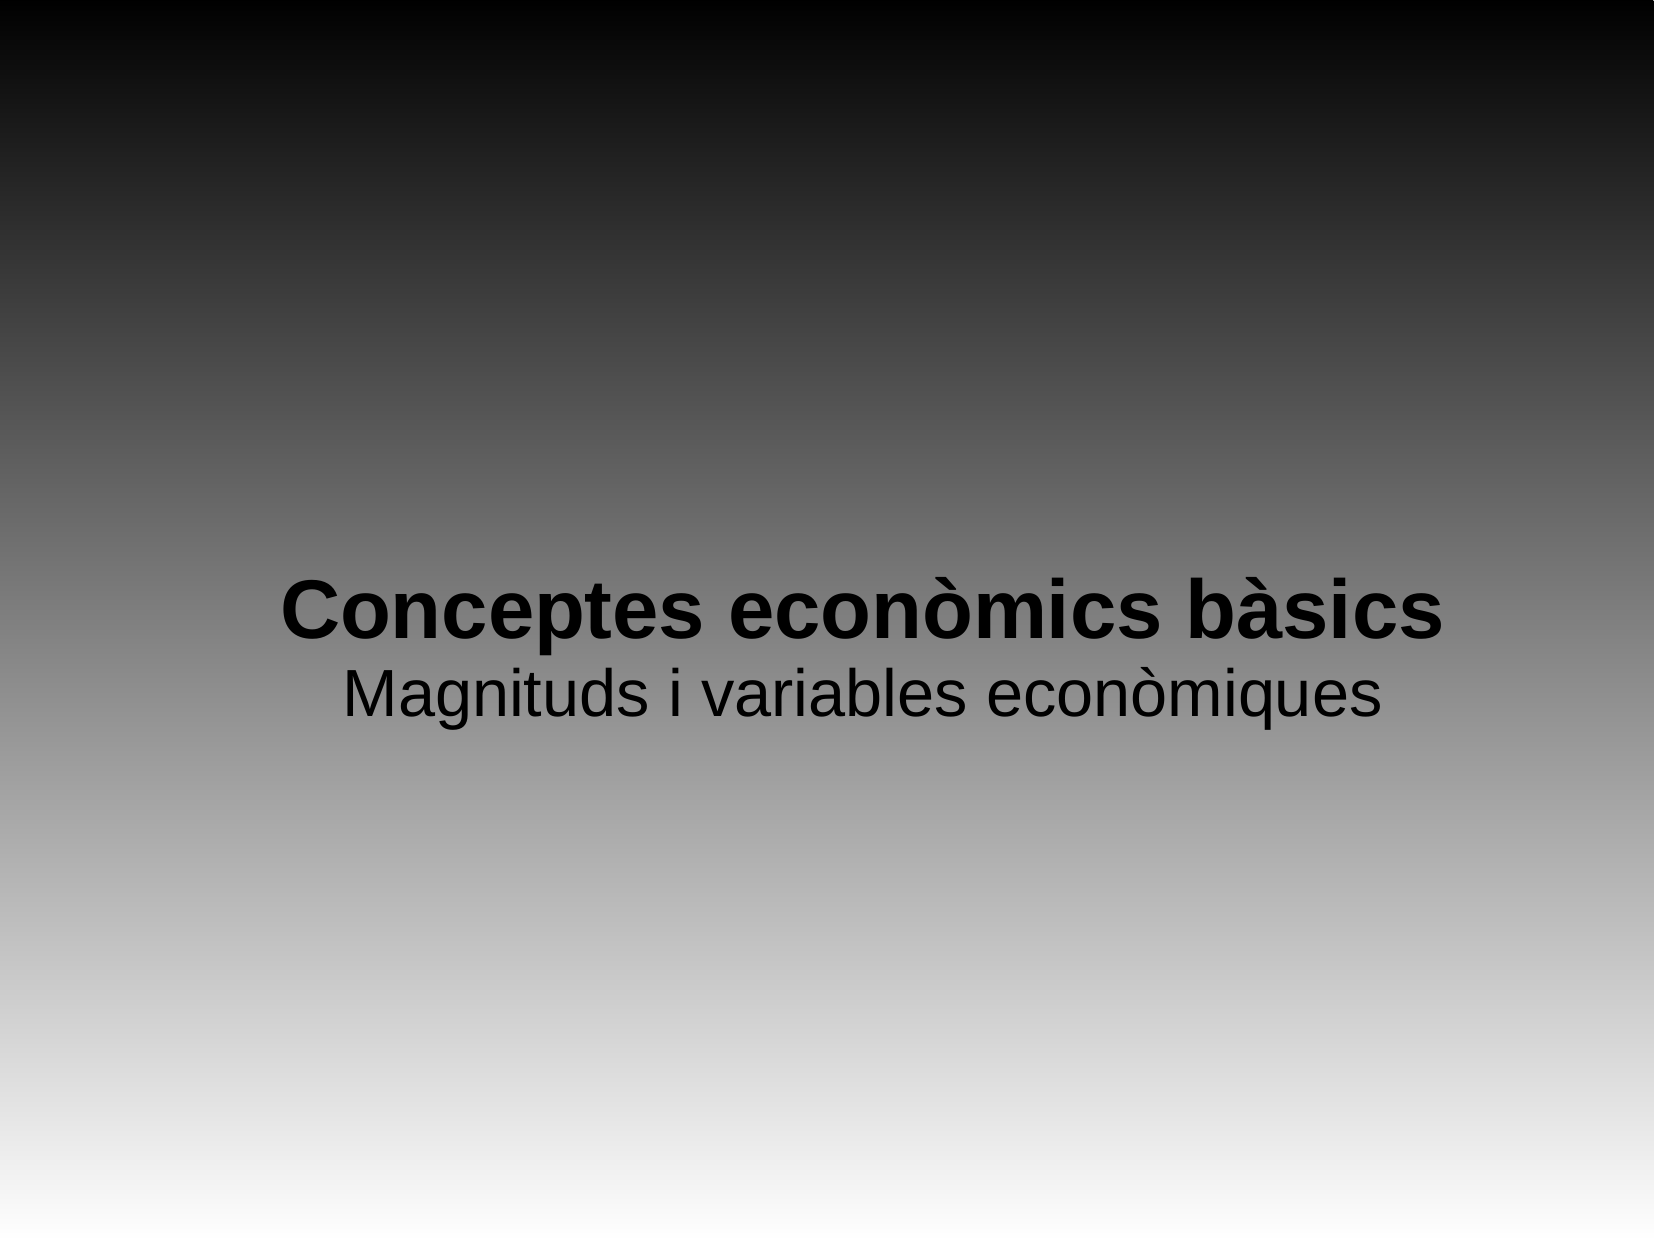

Conceptes econòmics bàsics
Magnituds i variables econòmiques